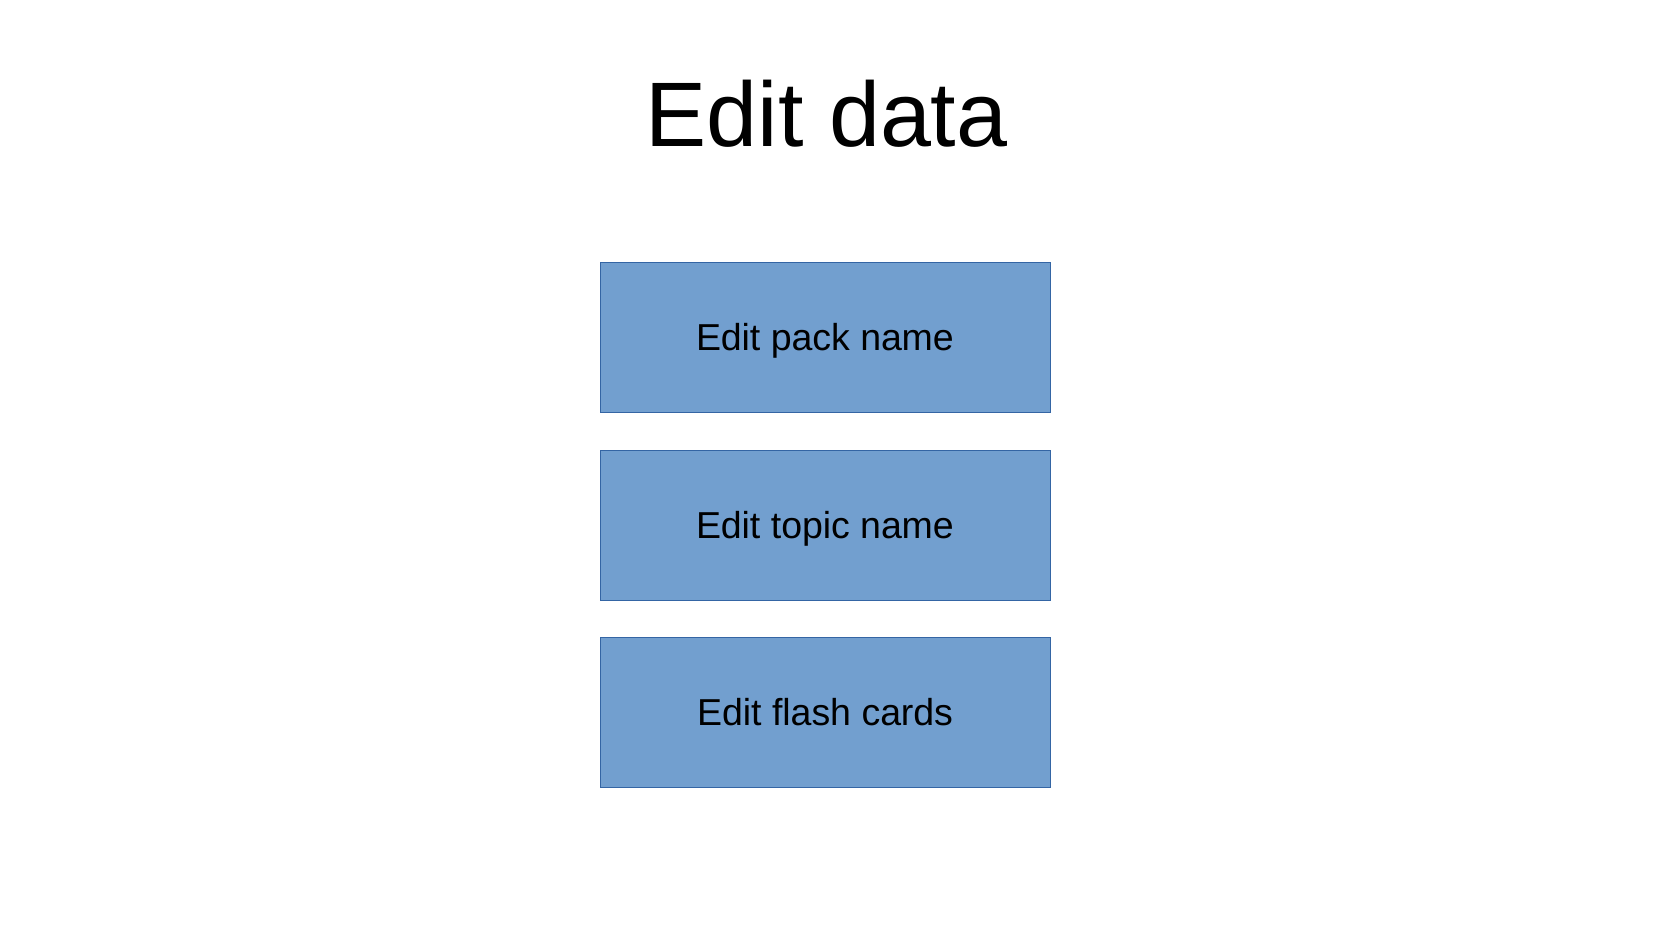

# Edit data
Edit pack name
Edit topic name
Edit flash cards